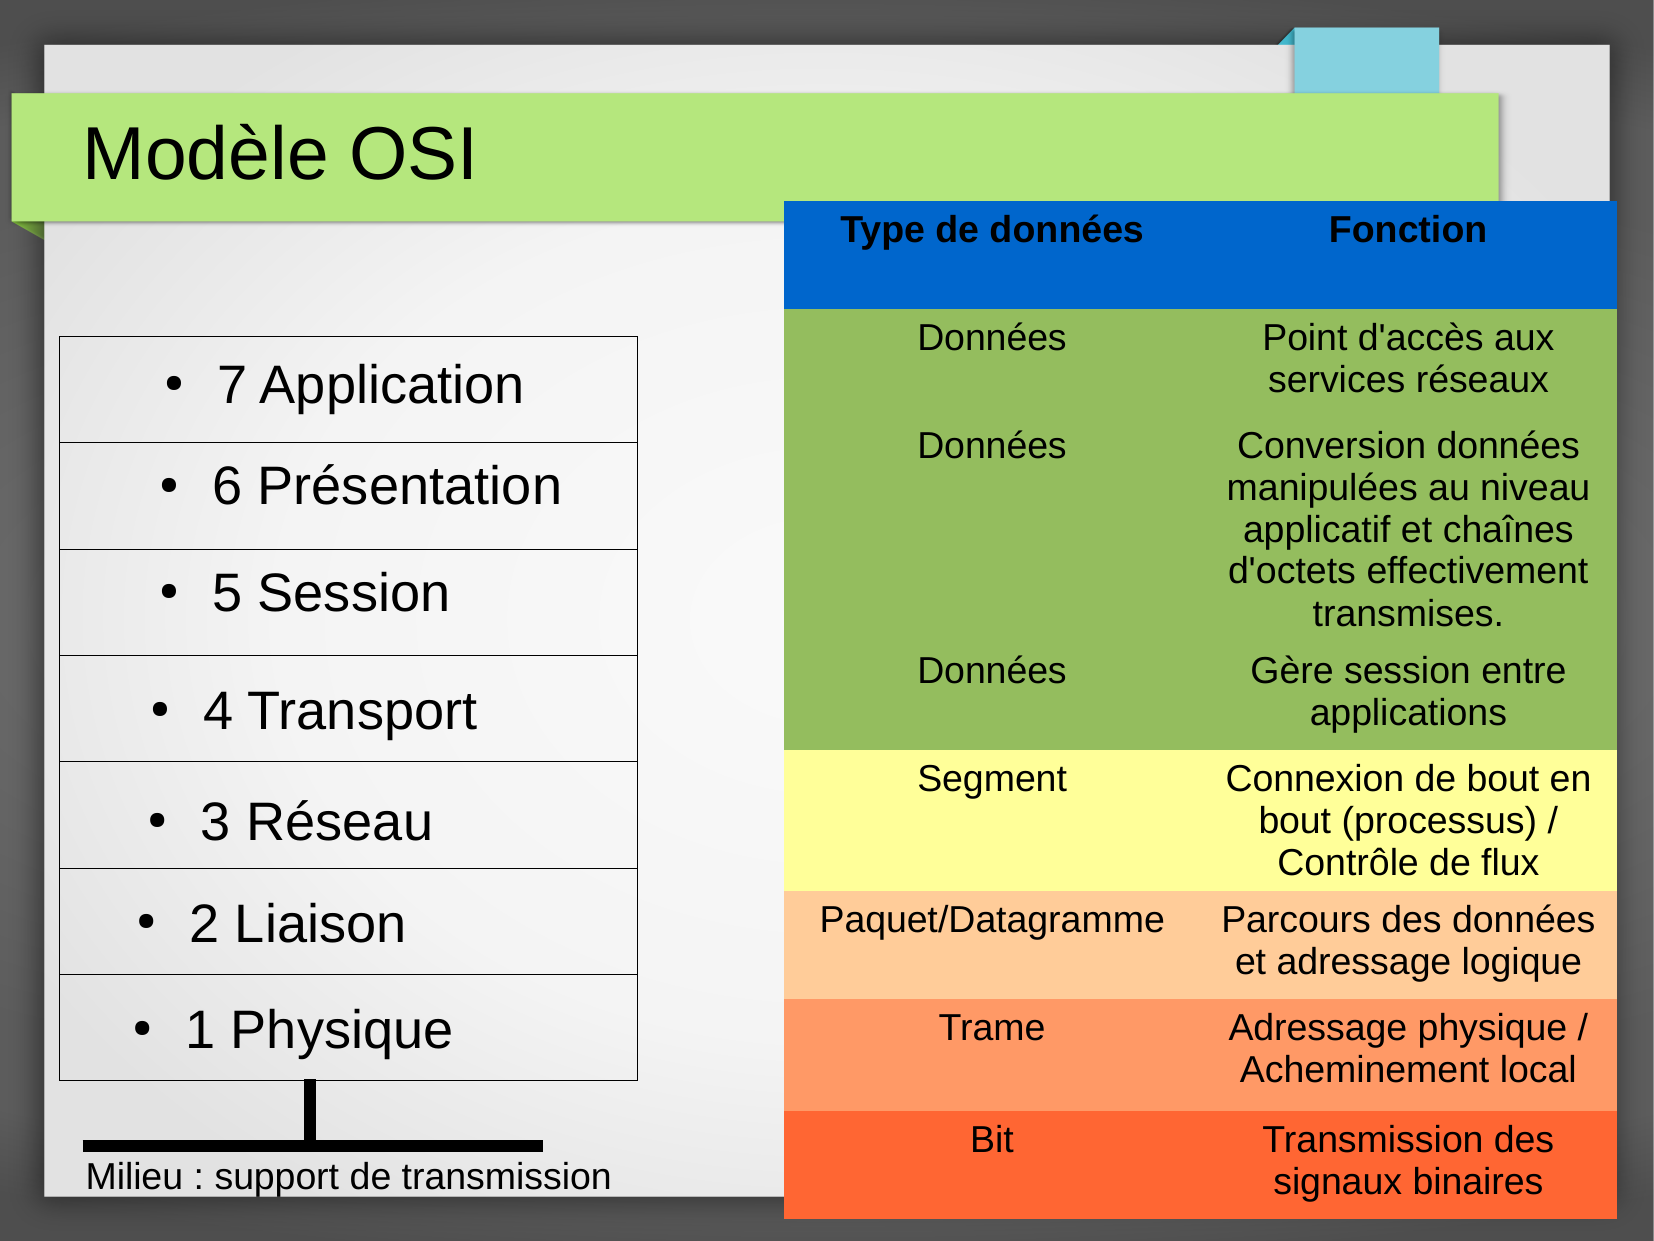

# Modèle OSI
| Type de données | Fonction |
| --- | --- |
| Données | Point d'accès aux services réseaux |
| Données | Conversion données manipulées au niveau applicatif et chaînes d'octets effectivement transmises. |
| Données | Gère session entre applications |
| Segment | Connexion de bout en bout (processus) / Contrôle de flux |
| Paquet/Datagramme | Parcours des données et adressage logique |
| Trame | Adressage physique / Acheminement local |
| Bit | Transmission des signaux binaires |
7 Application
6 Présentation
5 Session
4 Transport
3 Réseau
2 Liaison
1 Physique
Milieu : support de transmission